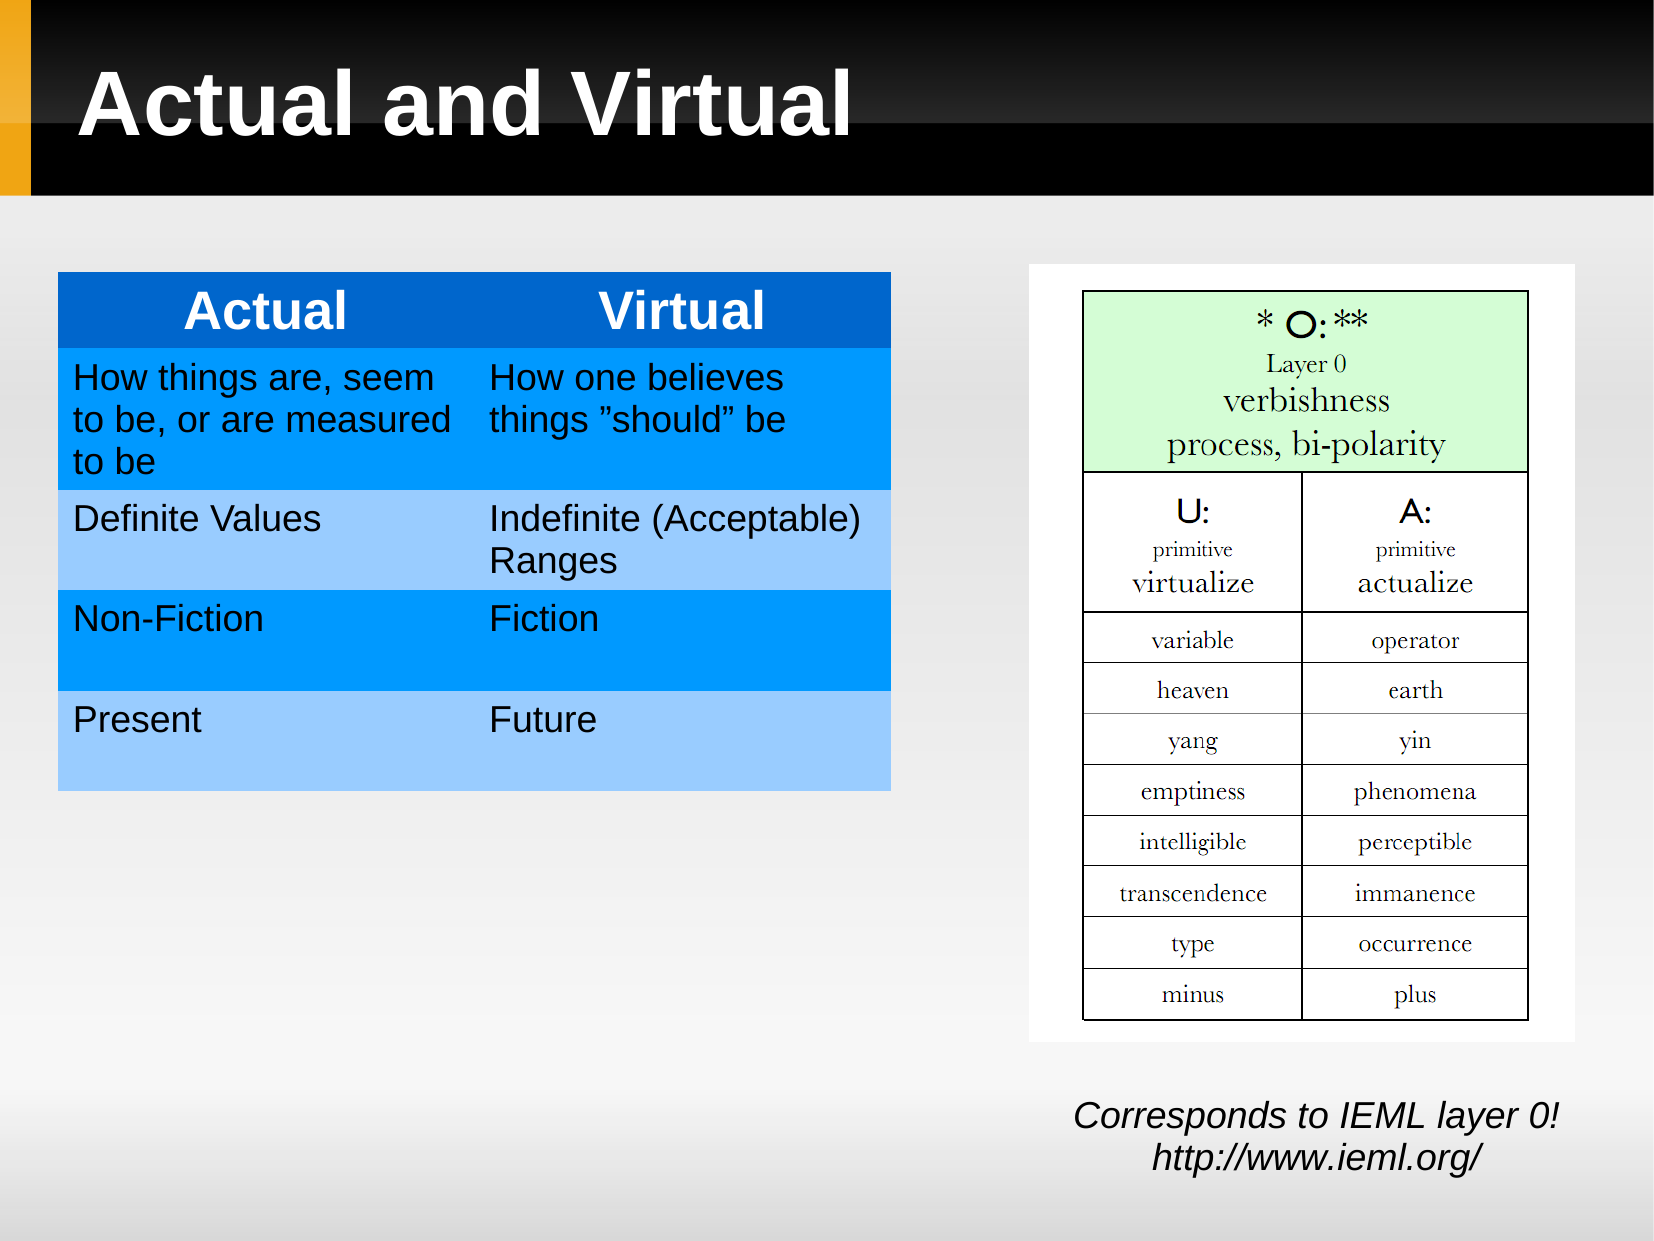

# Actual and Virtual
| Actual | Virtual |
| --- | --- |
| How things are, seem to be, or are measured to be | How one believes things ”should” be |
| Definite Values | Indefinite (Acceptable) Ranges |
| Non-Fiction | Fiction |
| Present | Future |
Corresponds to IEML layer 0!
http://www.ieml.org/